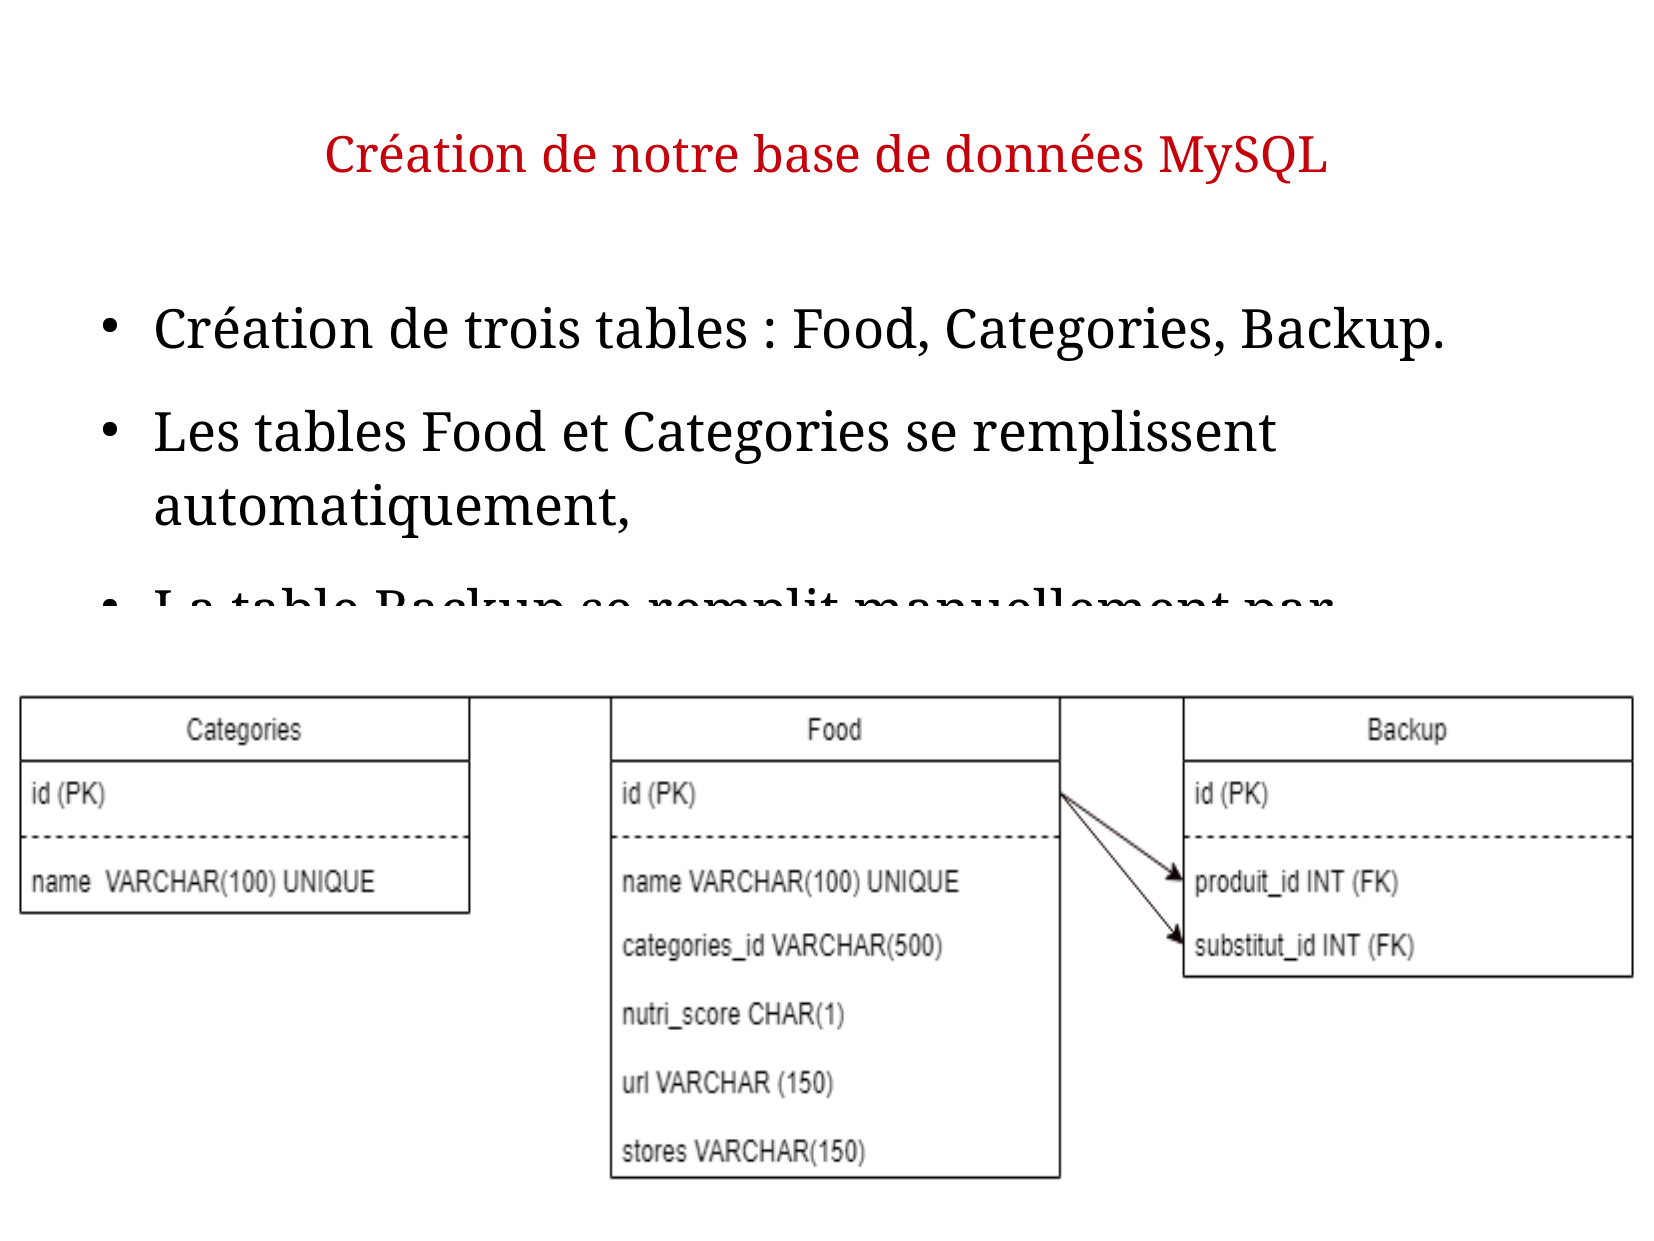

# Création de notre base de données MySQL
Création de trois tables : Food, Categories, Backup.
Les tables Food et Categories se remplissent automatiquement,
La table Backup se remplit manuellement par l'utilisateur